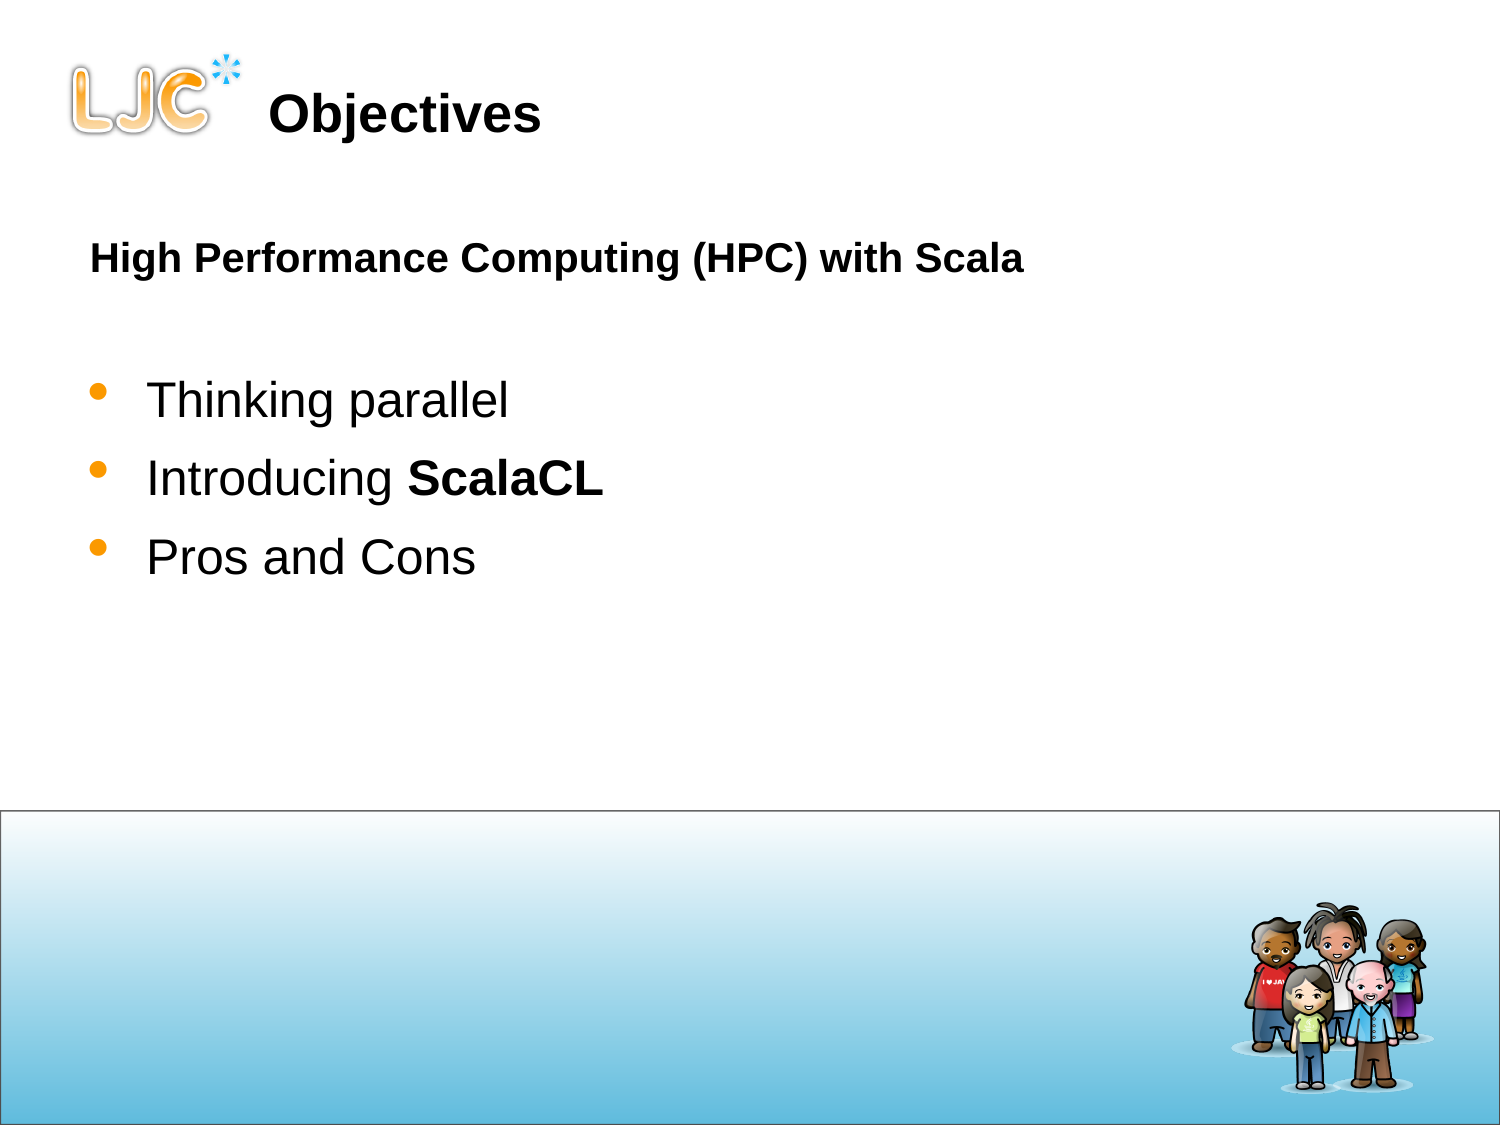

# Objectives
High Performance Computing (HPC) with Scala
Thinking parallel
Introducing ScalaCL
Pros and Cons